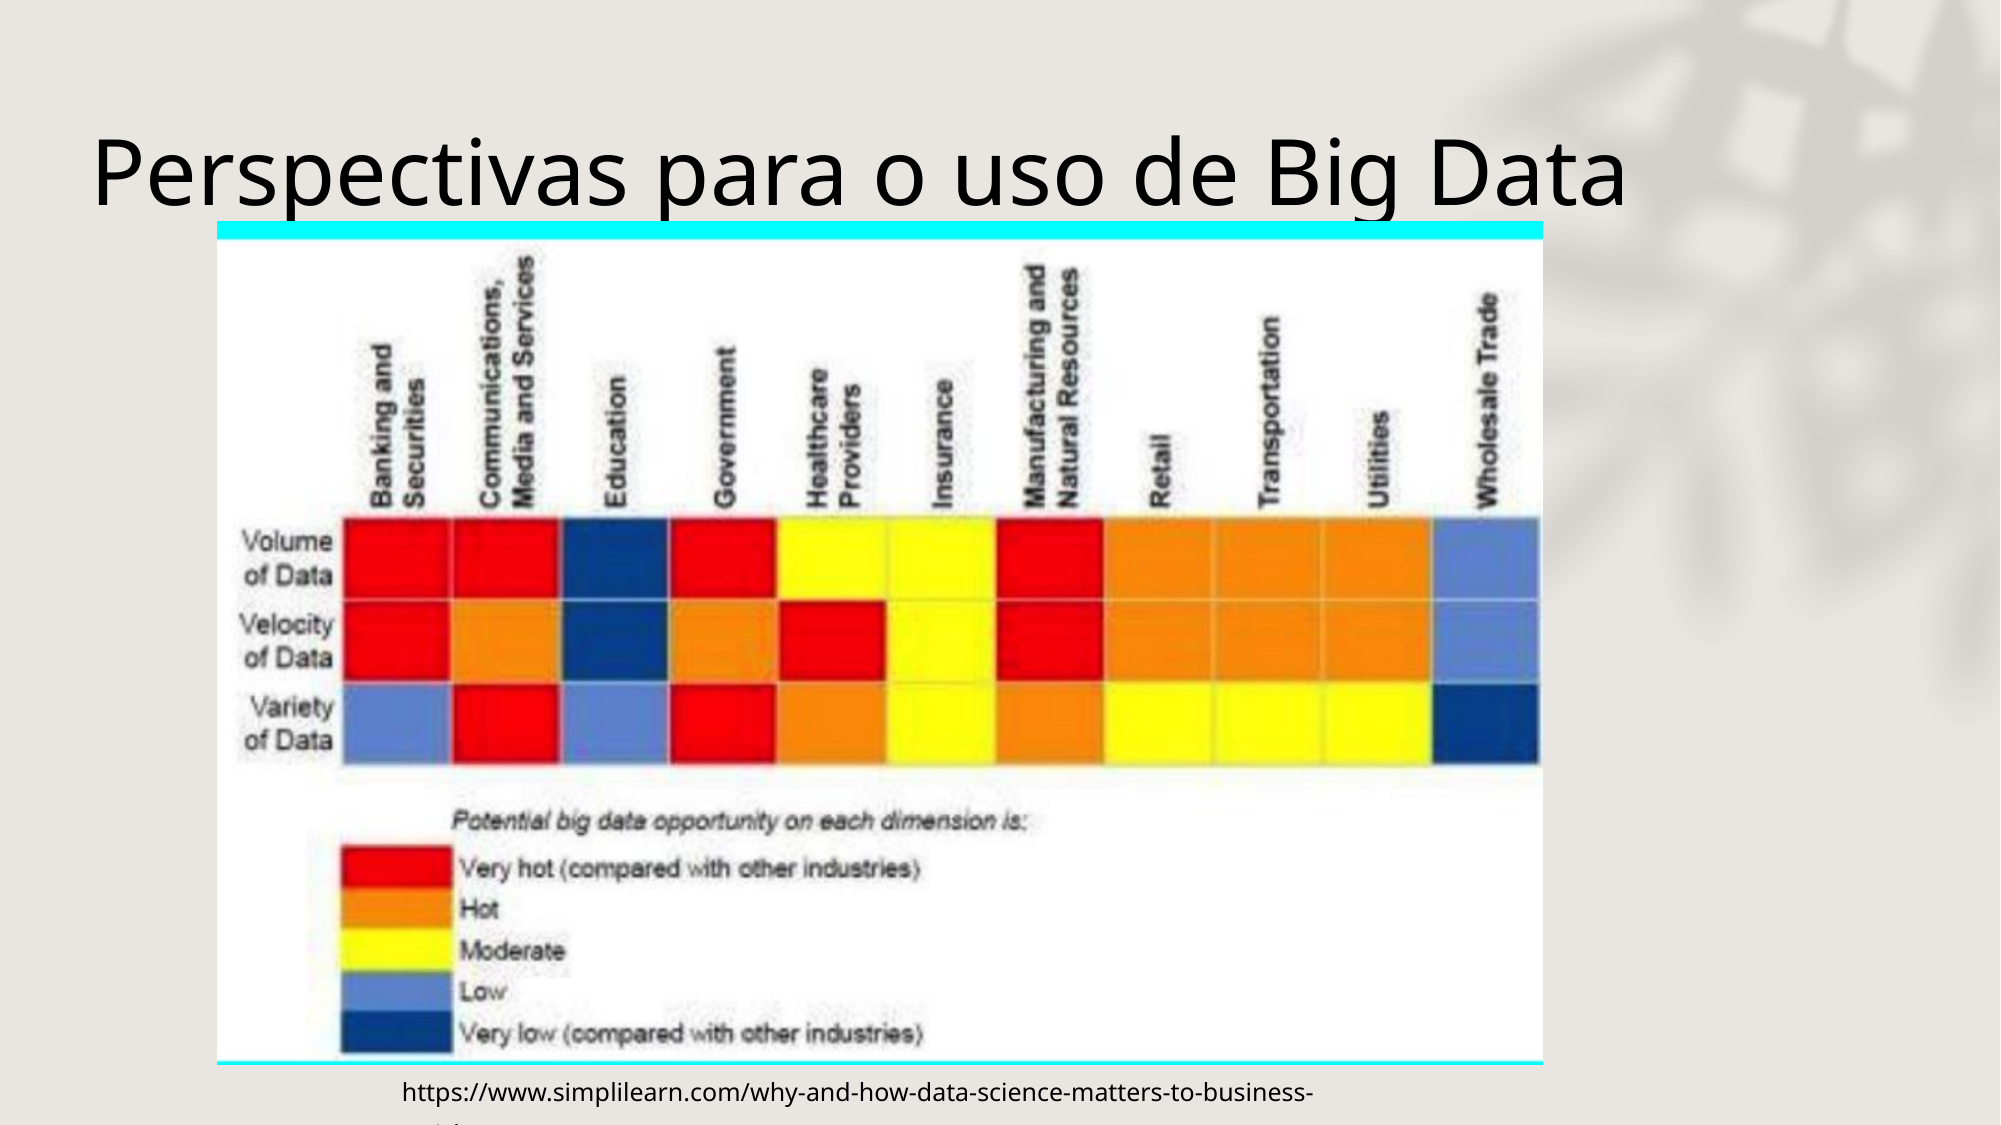

# Perspectivas para o uso de Big Data
https://www.simplilearn.com/why-and-how-data-science-matters-to-business-article